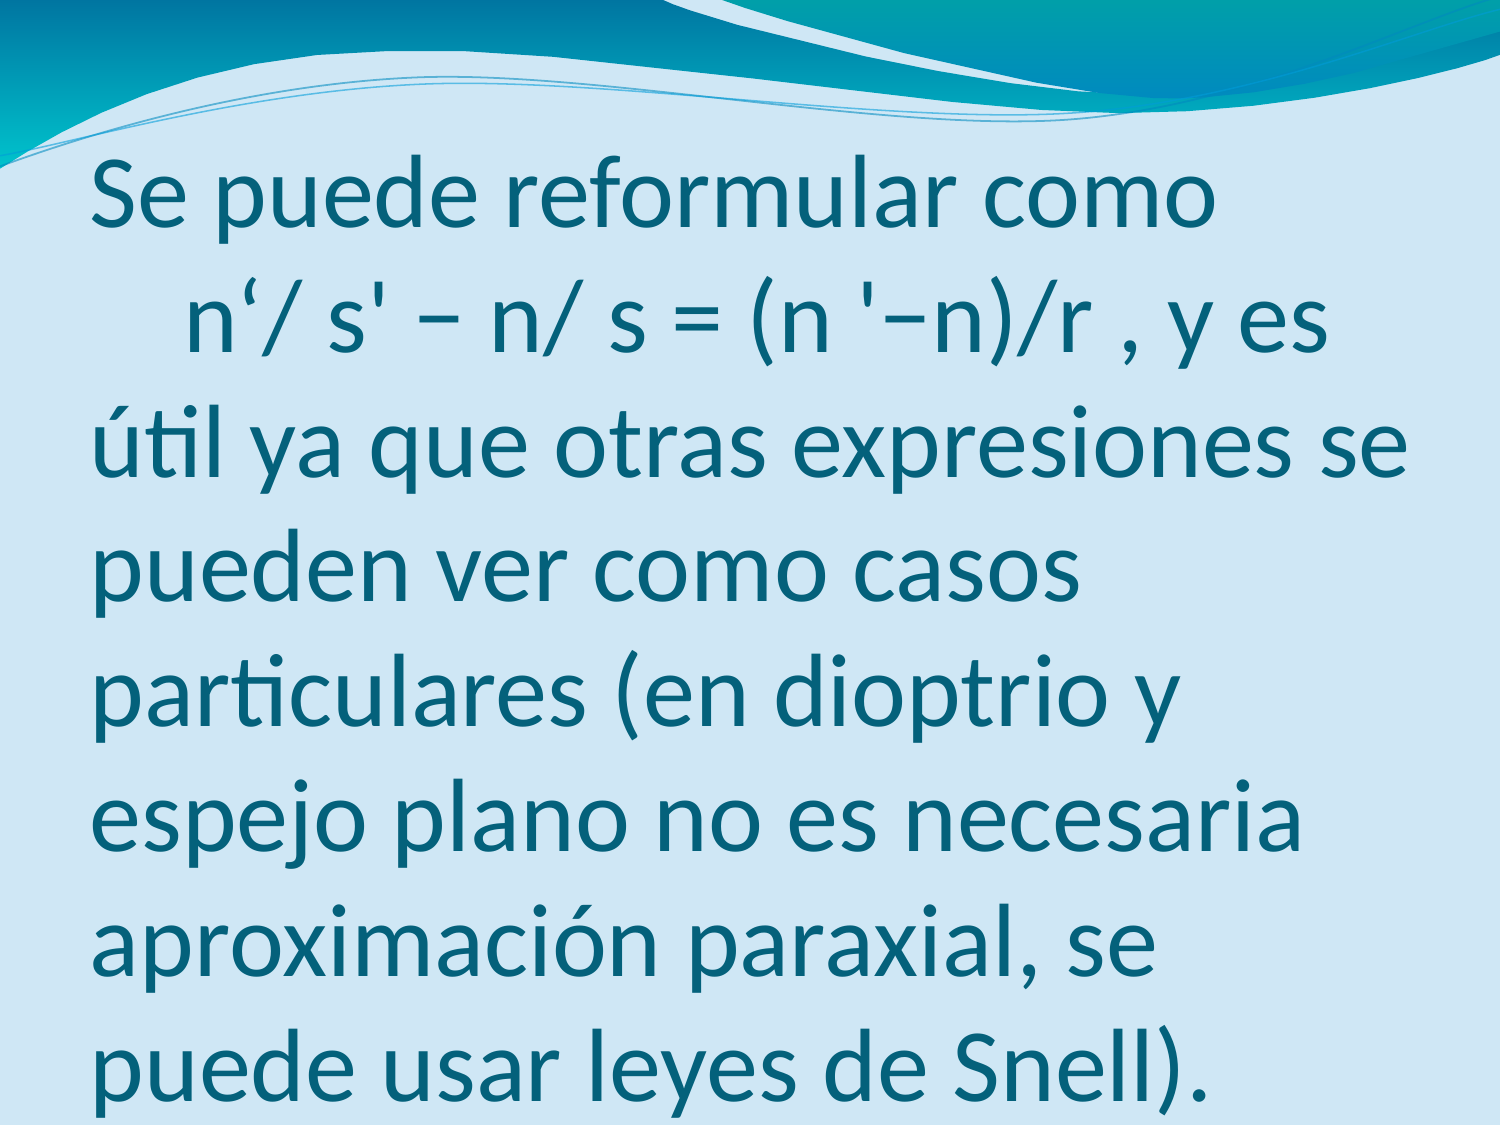

# Se puede reformular como n‘/ s' − n/ s = (n '−n)/r , y es útil ya que otras expresiones se pueden ver como casos particulares (en dioptrio y espejo plano no es necesaria aproximación paraxial, se puede usar leyes de Snell). Invariante de Abbe para s'=∞ nos lleva a f = −nr/(n'−n) , y para s=∞ nos lleva a nos lleva a f '= n'r/(n'−n)